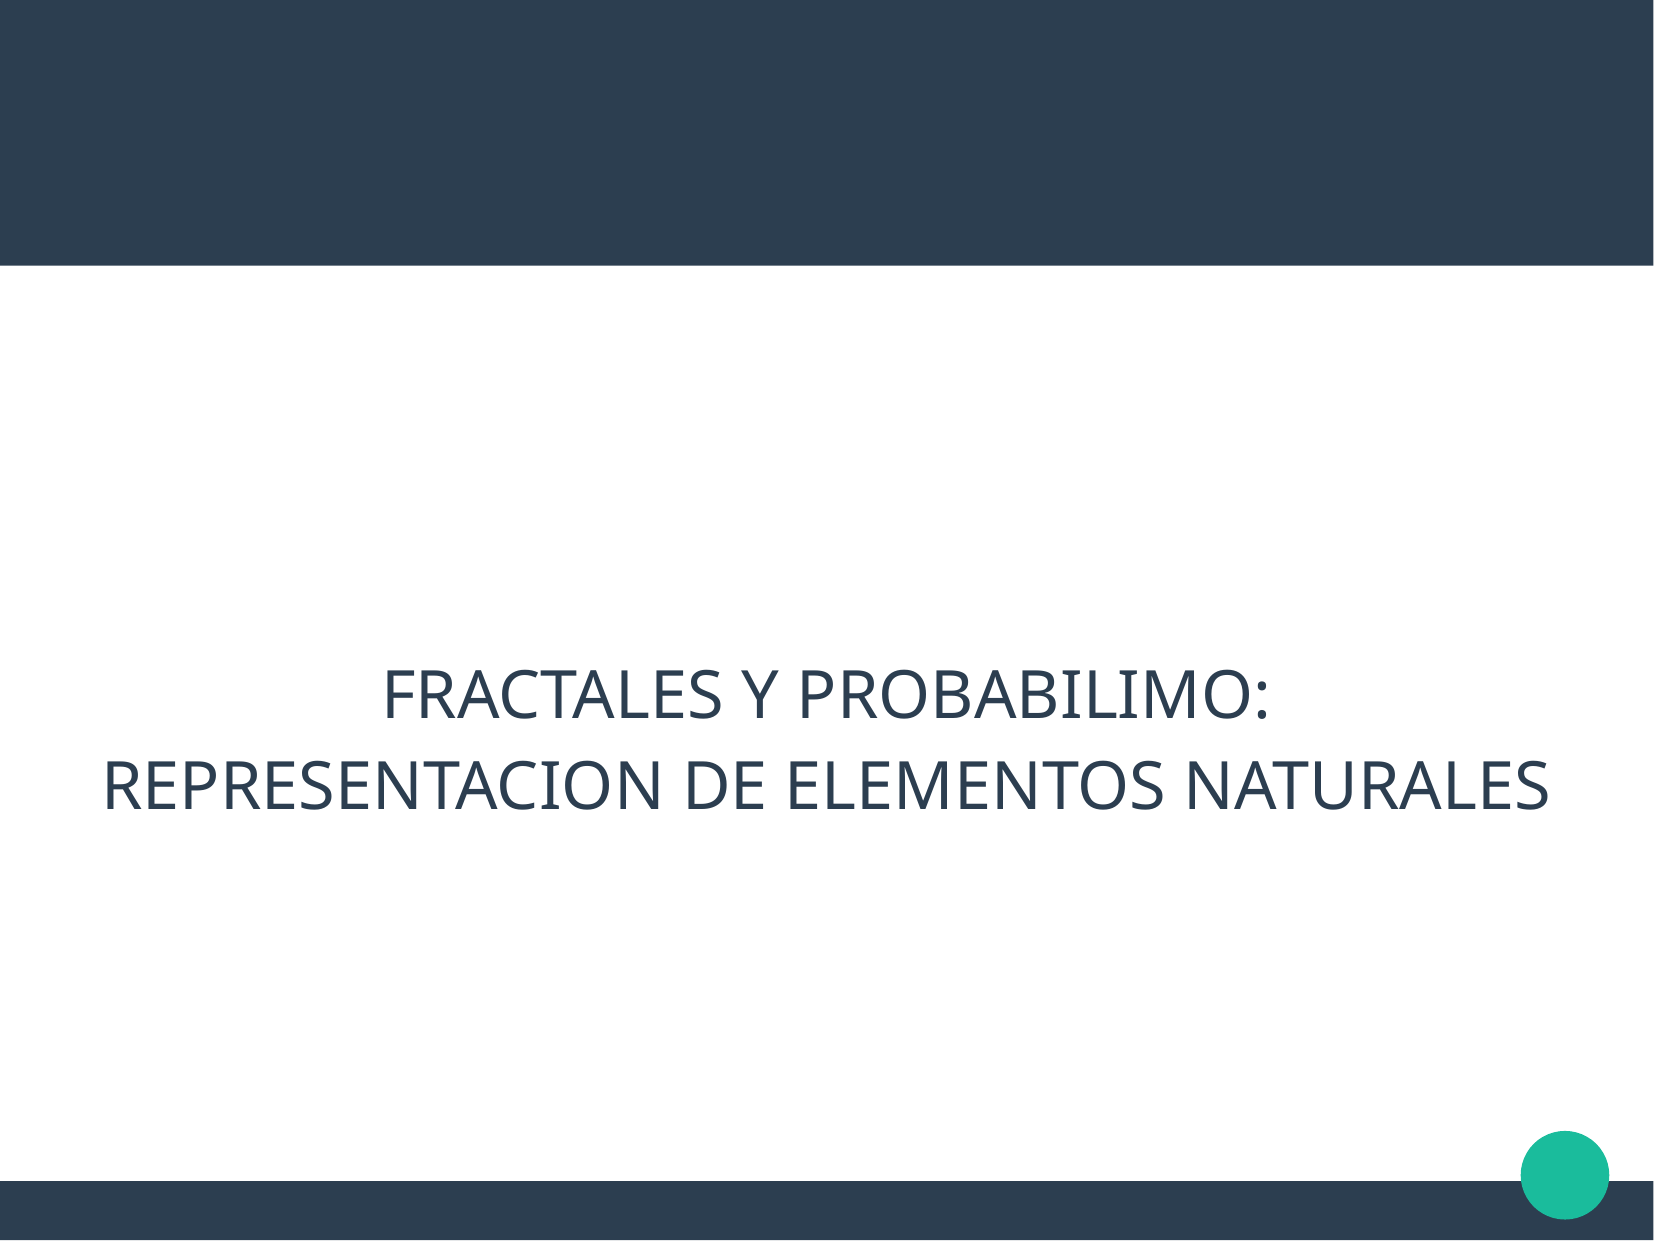

#
FRACTALES Y PROBABILIMO:
REPRESENTACION DE ELEMENTOS NATURALES